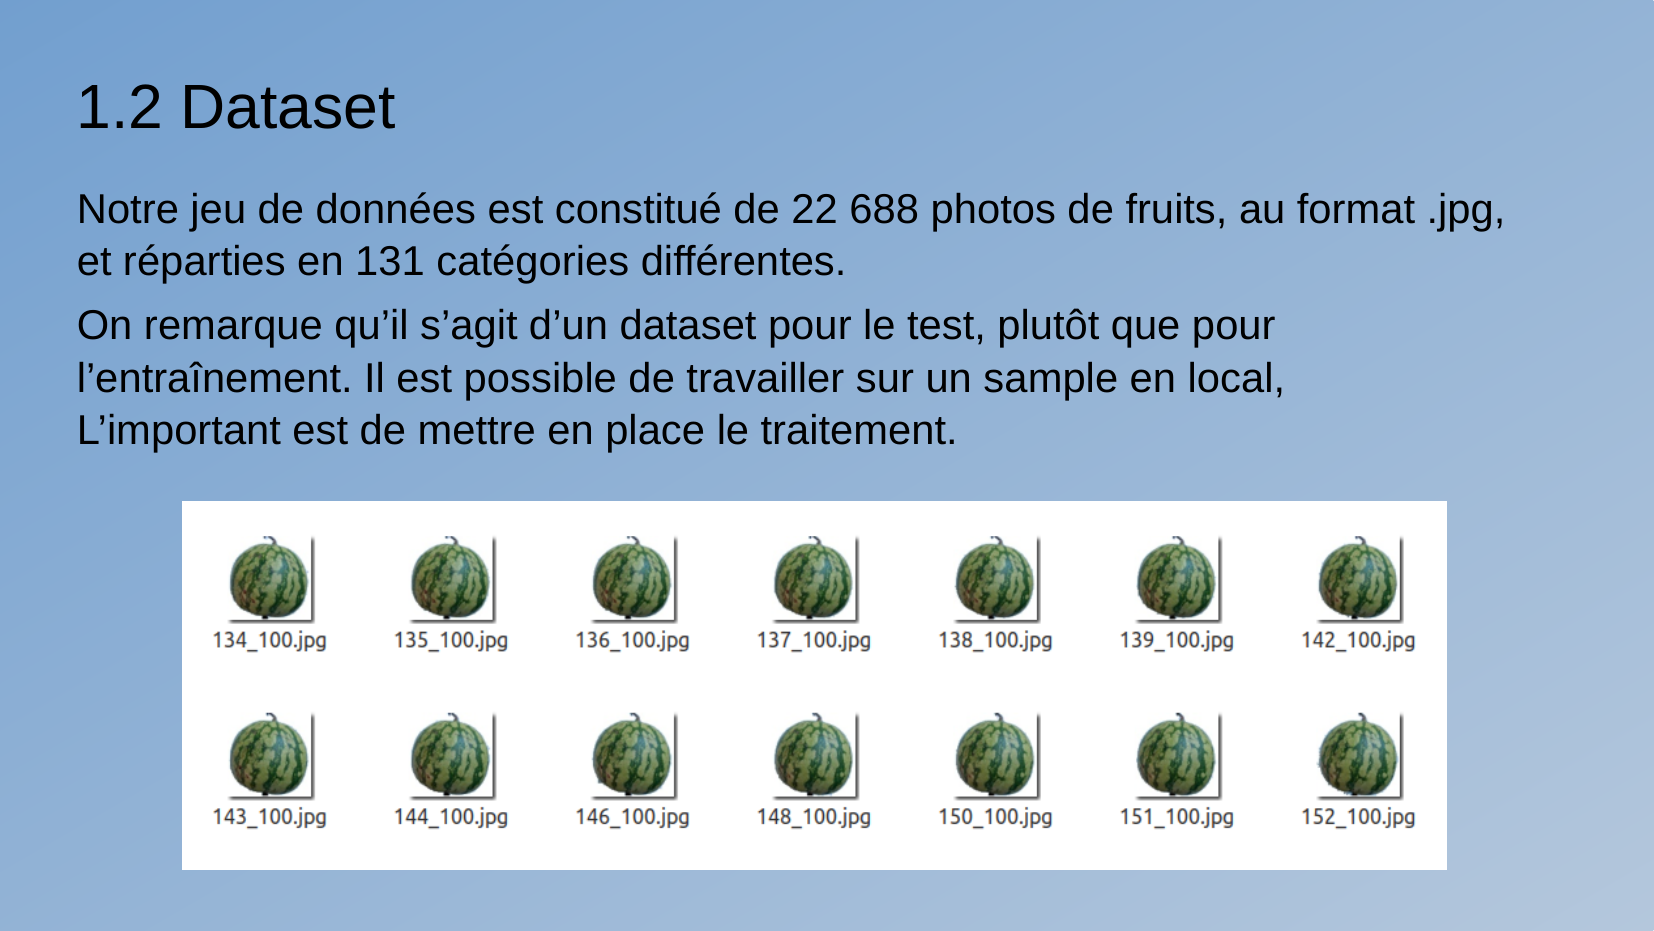

# 1.2 Dataset
Notre jeu de données est constitué de 22 688 photos de fruits, au format .jpg,
et réparties en 131 catégories différentes.
On remarque qu’il s’agit d’un dataset pour le test, plutôt que pour
l’entraînement. Il est possible de travailler sur un sample en local,
L’important est de mettre en place le traitement.